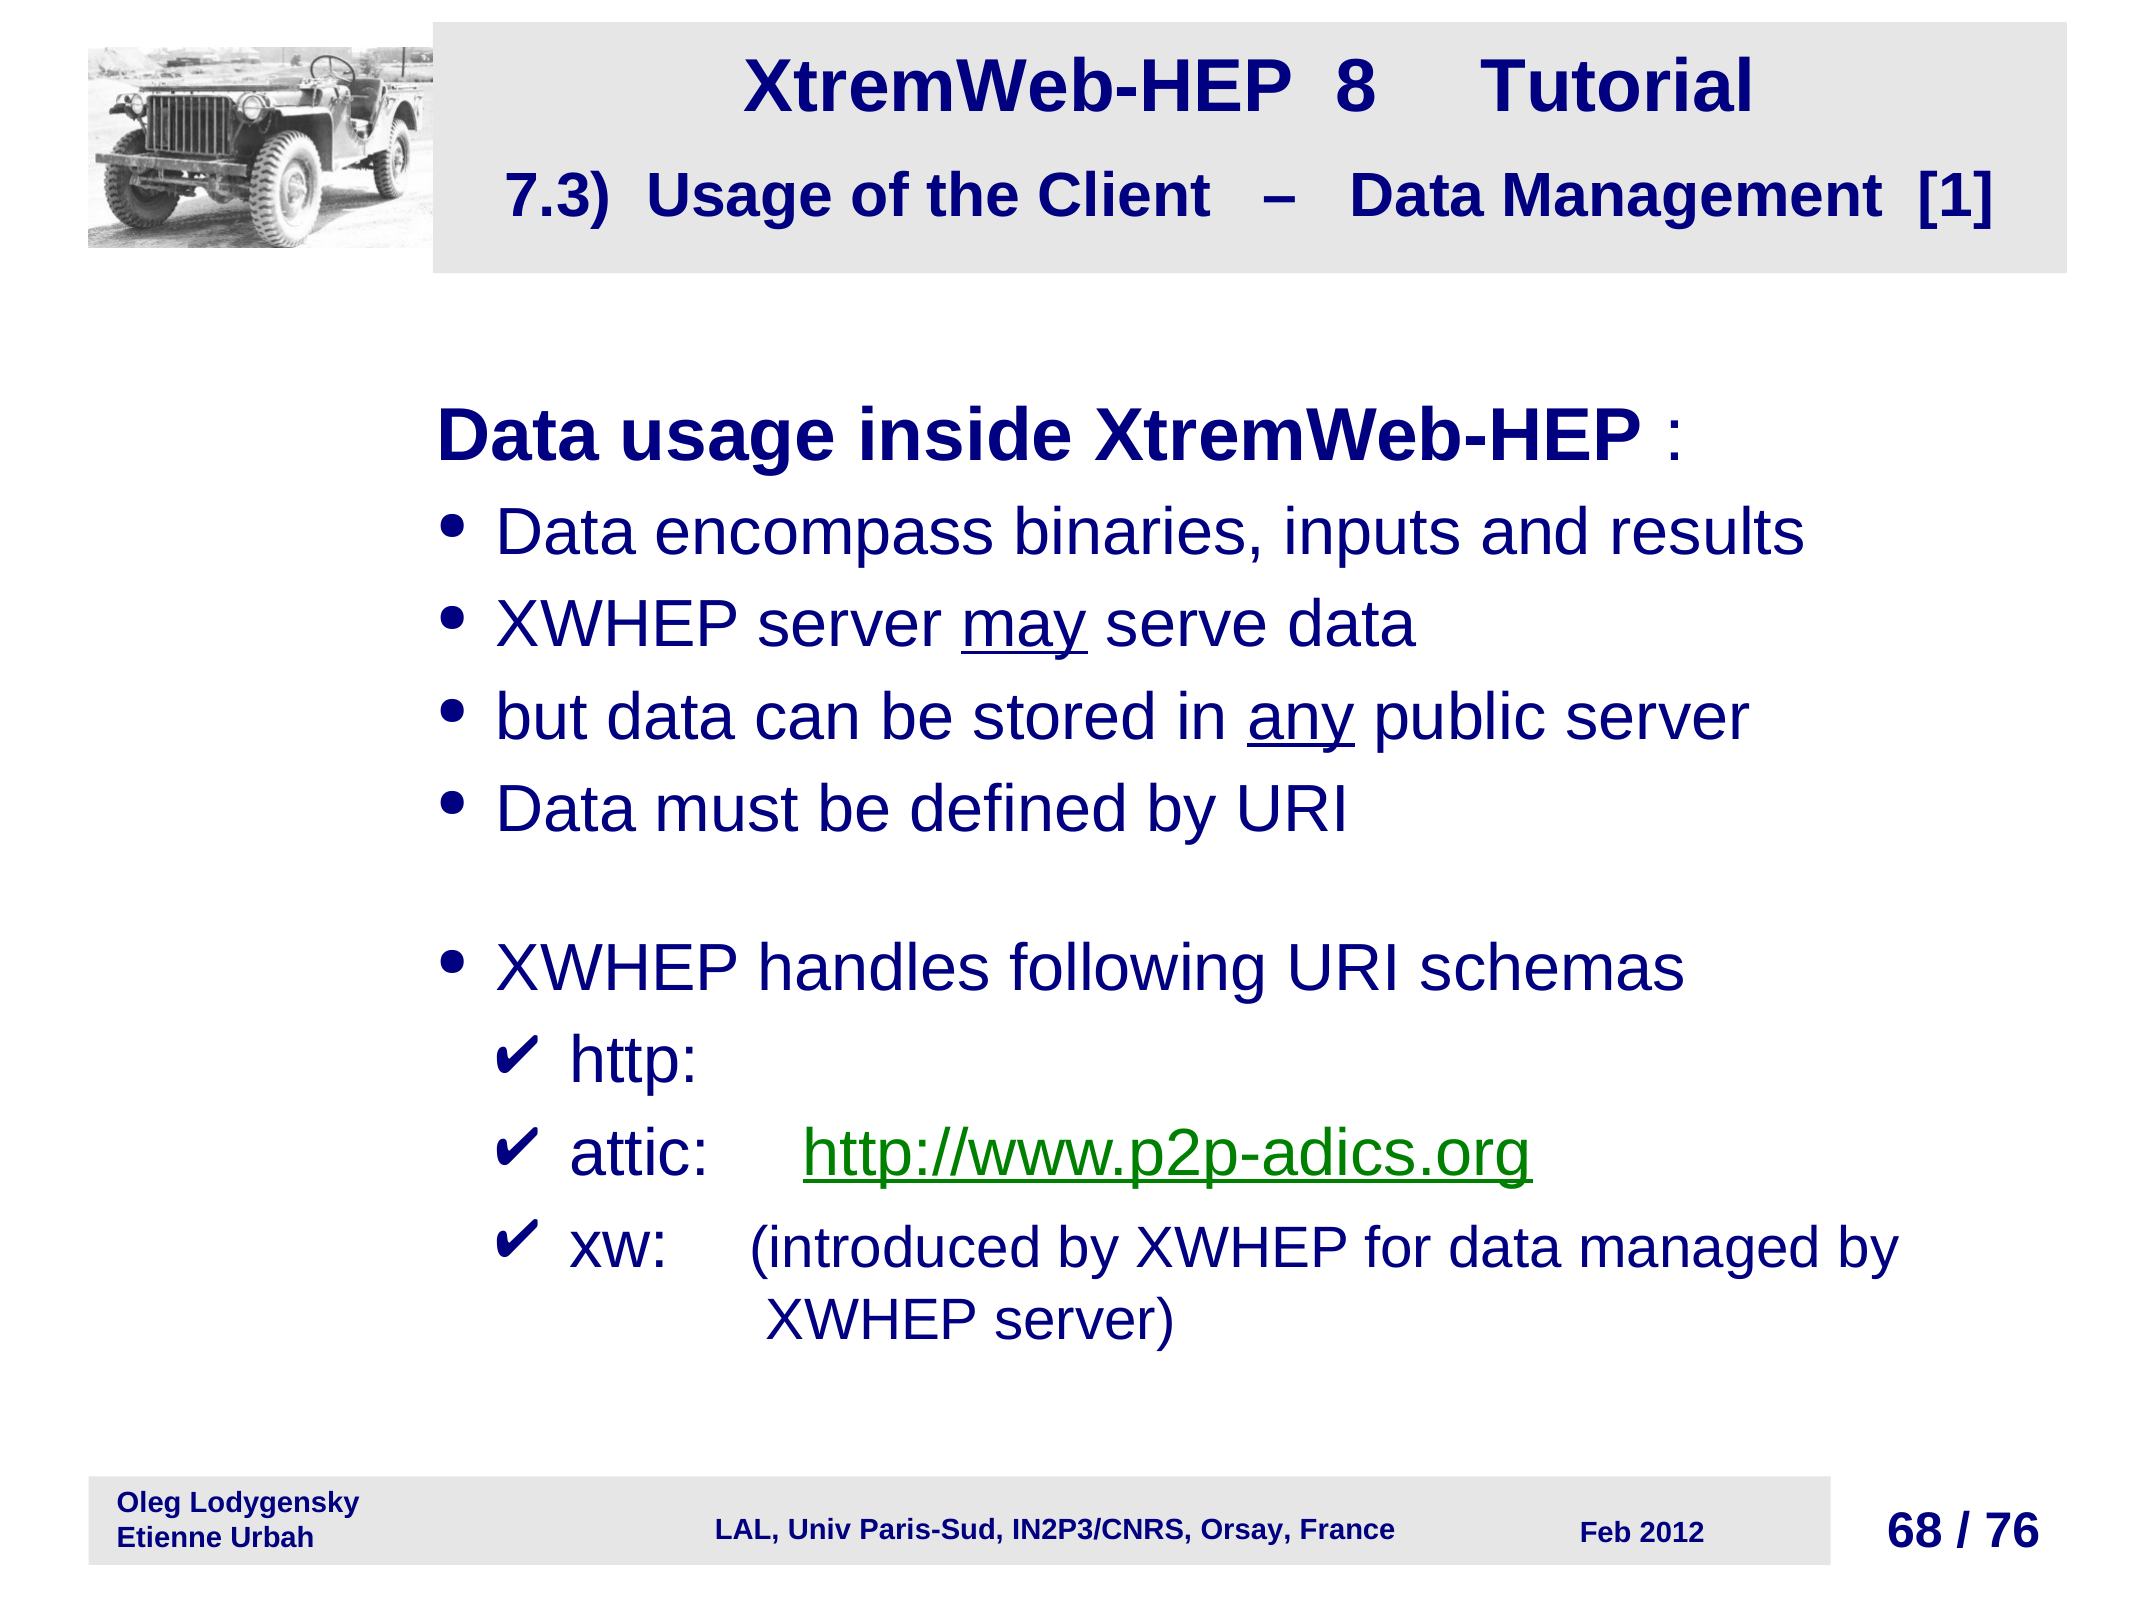

7.3) Usage of the Client – Data Management [1]
# Data usage inside XtremWeb-HEP :
Data encompass binaries, inputs and results
XWHEP server may serve data
but data can be stored in any public server
Data must be defined by URI
XWHEP handles following URI schemas
http:
attic: http://www.p2p-adics.org
xw:	(introduced by XWHEP for data managed by
		 XWHEP server)
68